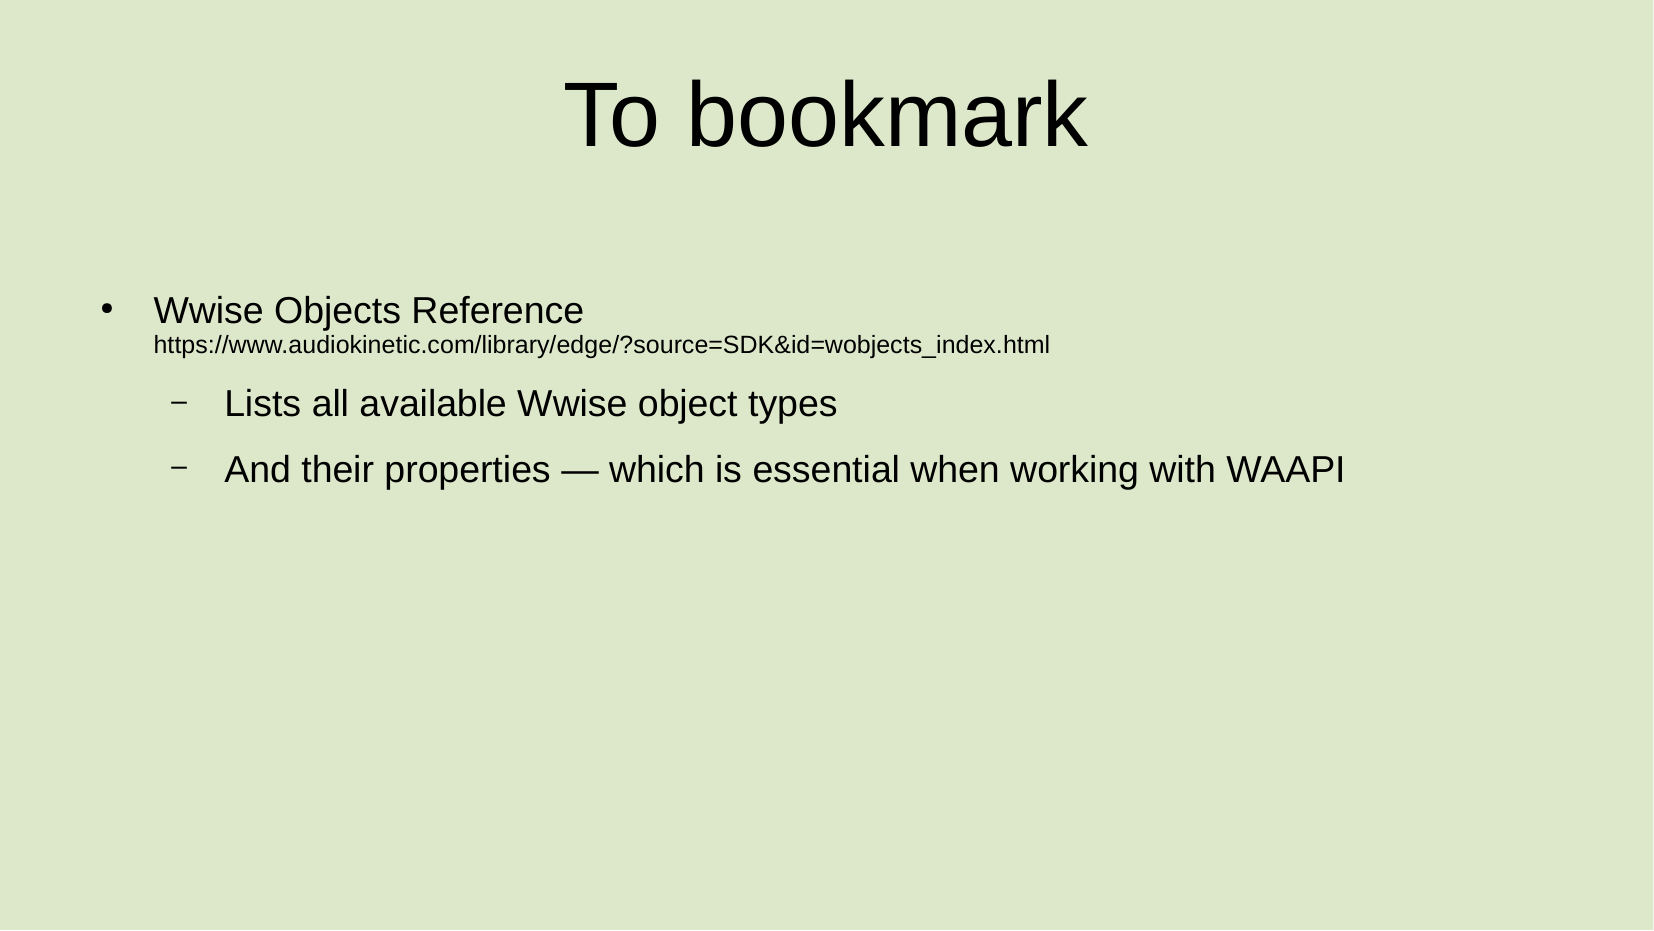

# To bookmark
Wwise Objects Reference
https://www.audiokinetic.com/library/edge/?source=SDK&id=wobjects_index.html
Lists all available Wwise object types
And their properties — which is essential when working with WAAPI